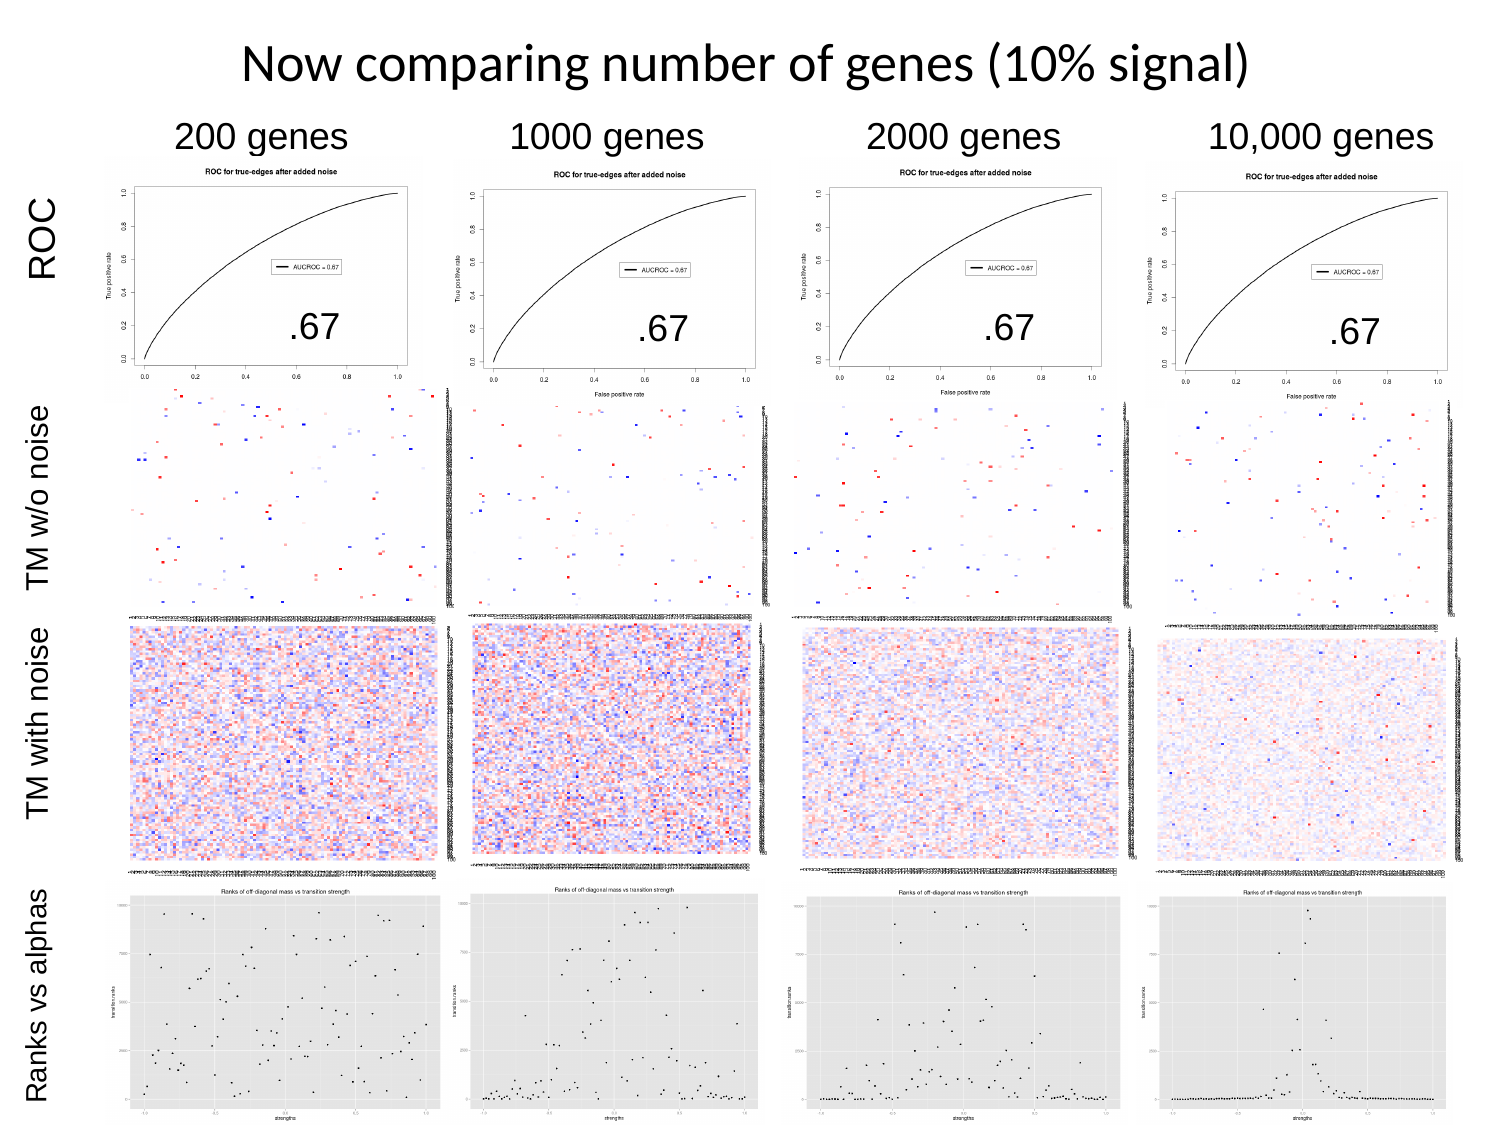

# Now comparing number of genes (10% signal)
200 genes
1000 genes
2000 genes
10,000 genes
ROC
.67
.67
.67
.67
TM w/o noise
TM with noise
Ranks vs alphas